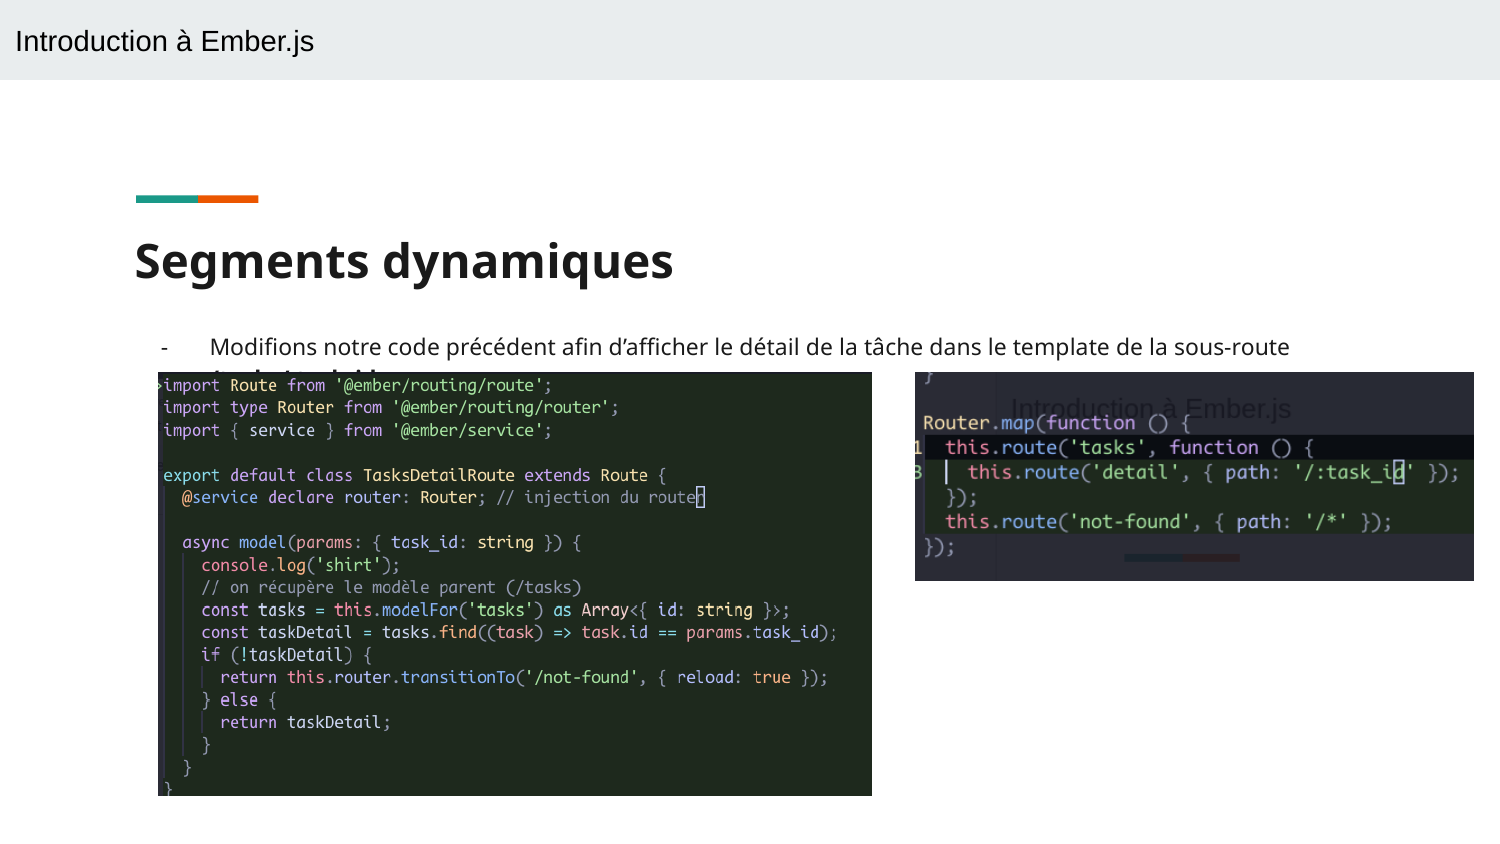

# Segments dynamiques
Modifions notre code précédent afin d’afficher le détail de la tâche dans le template de la sous-route /tasks/:task_id: